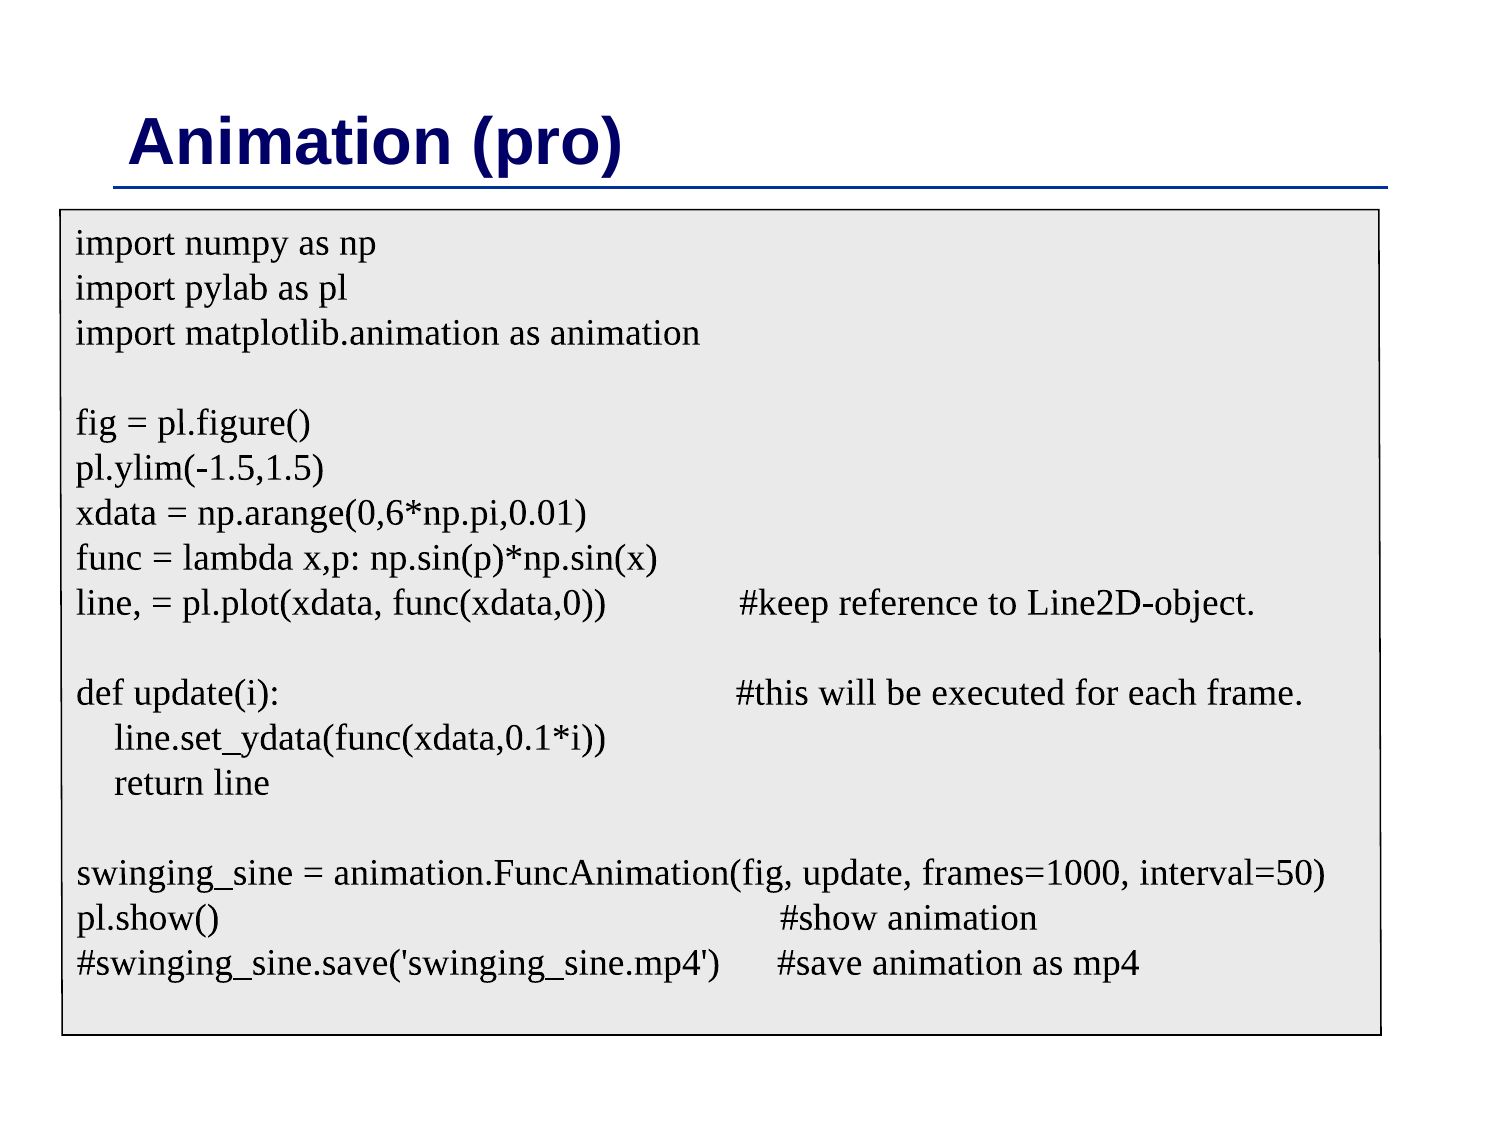

# Animation (pro)
import numpy as np
import pylab as pl
import matplotlib.animation as animation
fig = pl.figure()
pl.ylim(-1.5,1.5)
xdata = np.arange(0,6*np.pi,0.01)
func = lambda x,p: np.sin(p)*np.sin(x)
line, = pl.plot(xdata, func(xdata,0)) #keep reference to Line2D-object.
def update(i): #this will be executed for each frame.
 line.set_ydata(func(xdata,0.1*i))
 return line
swinging_sine = animation.FuncAnimation(fig, update, frames=1000, interval=50)
pl.show() #show animation
#swinging_sine.save('swinging_sine.mp4') #save animation as mp4